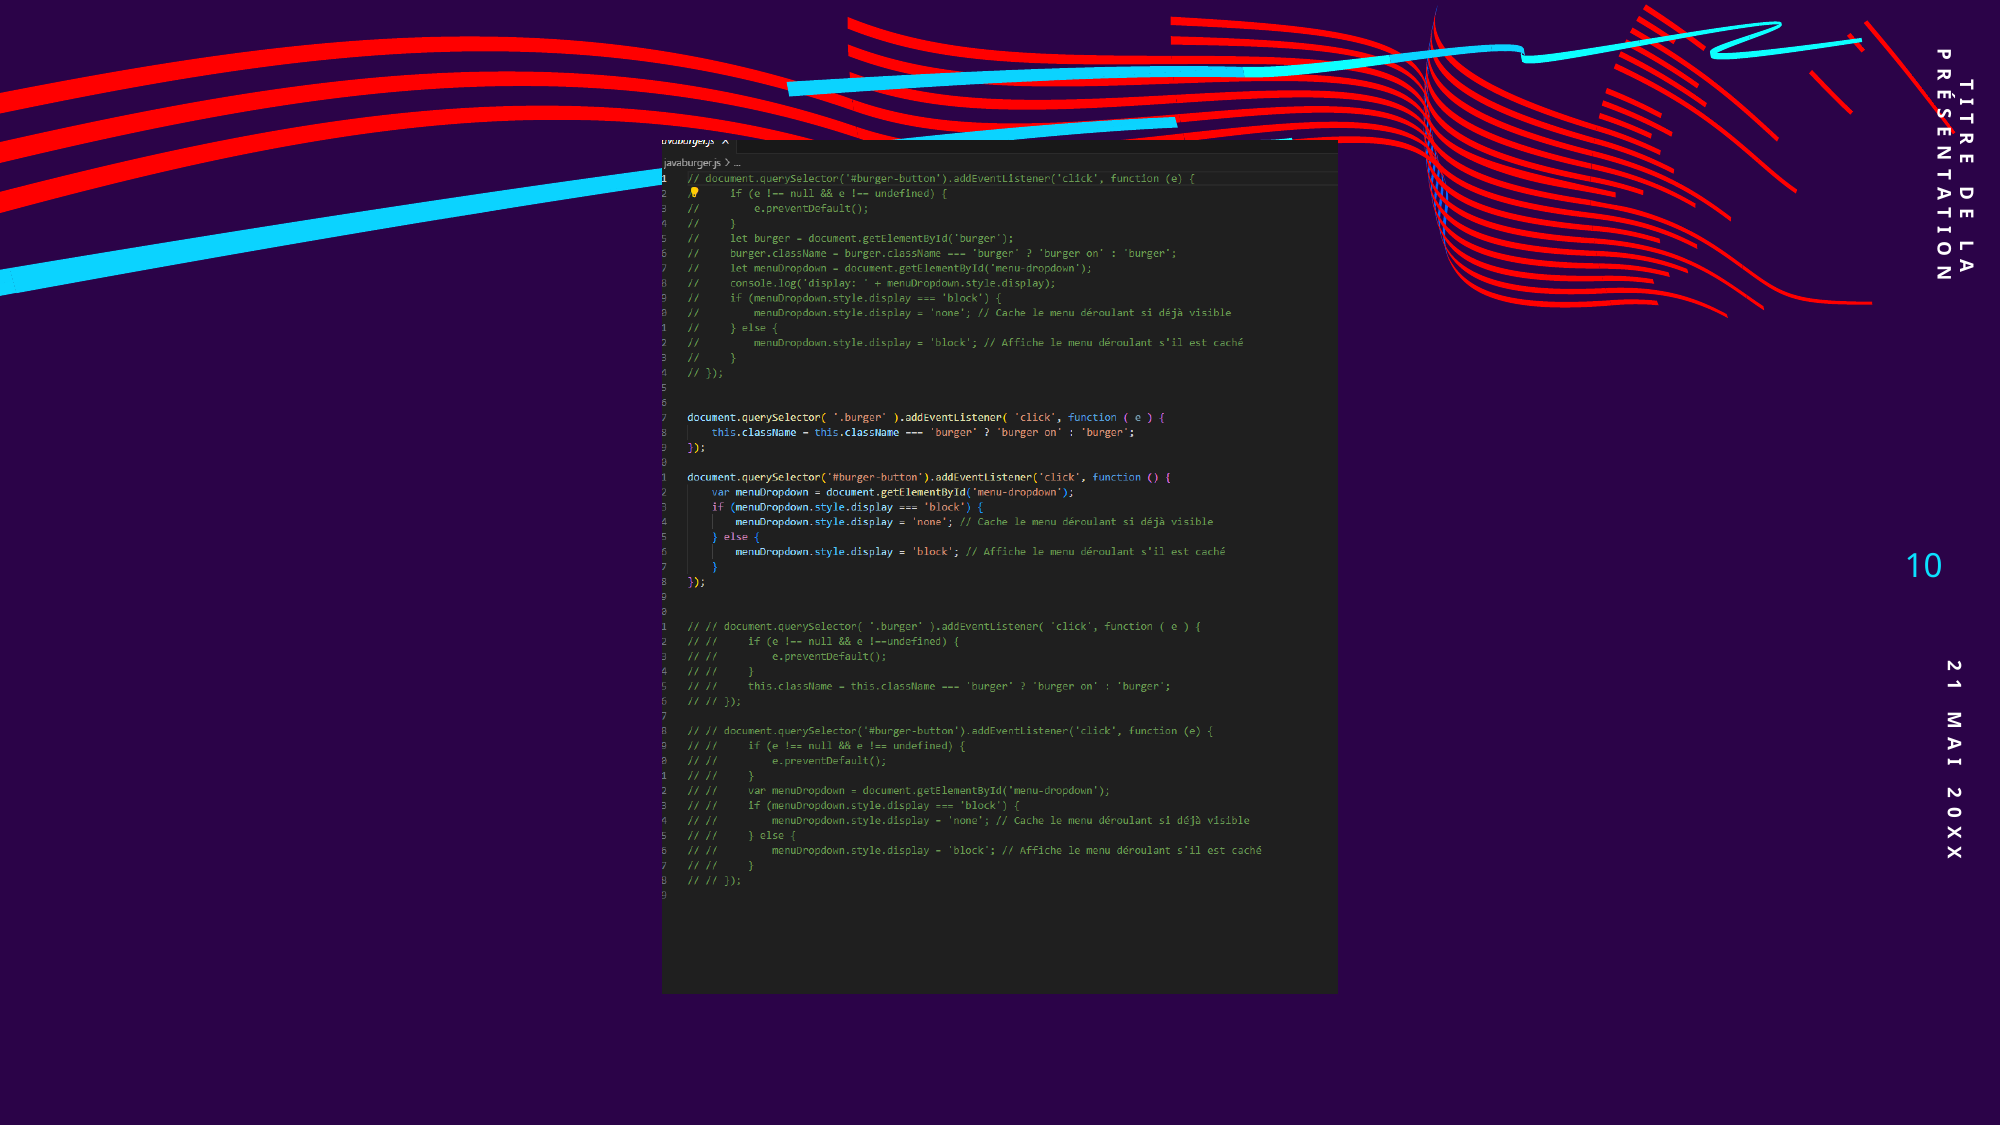

TITRE DE LA PRÉSENTATION
21 mai 20XX